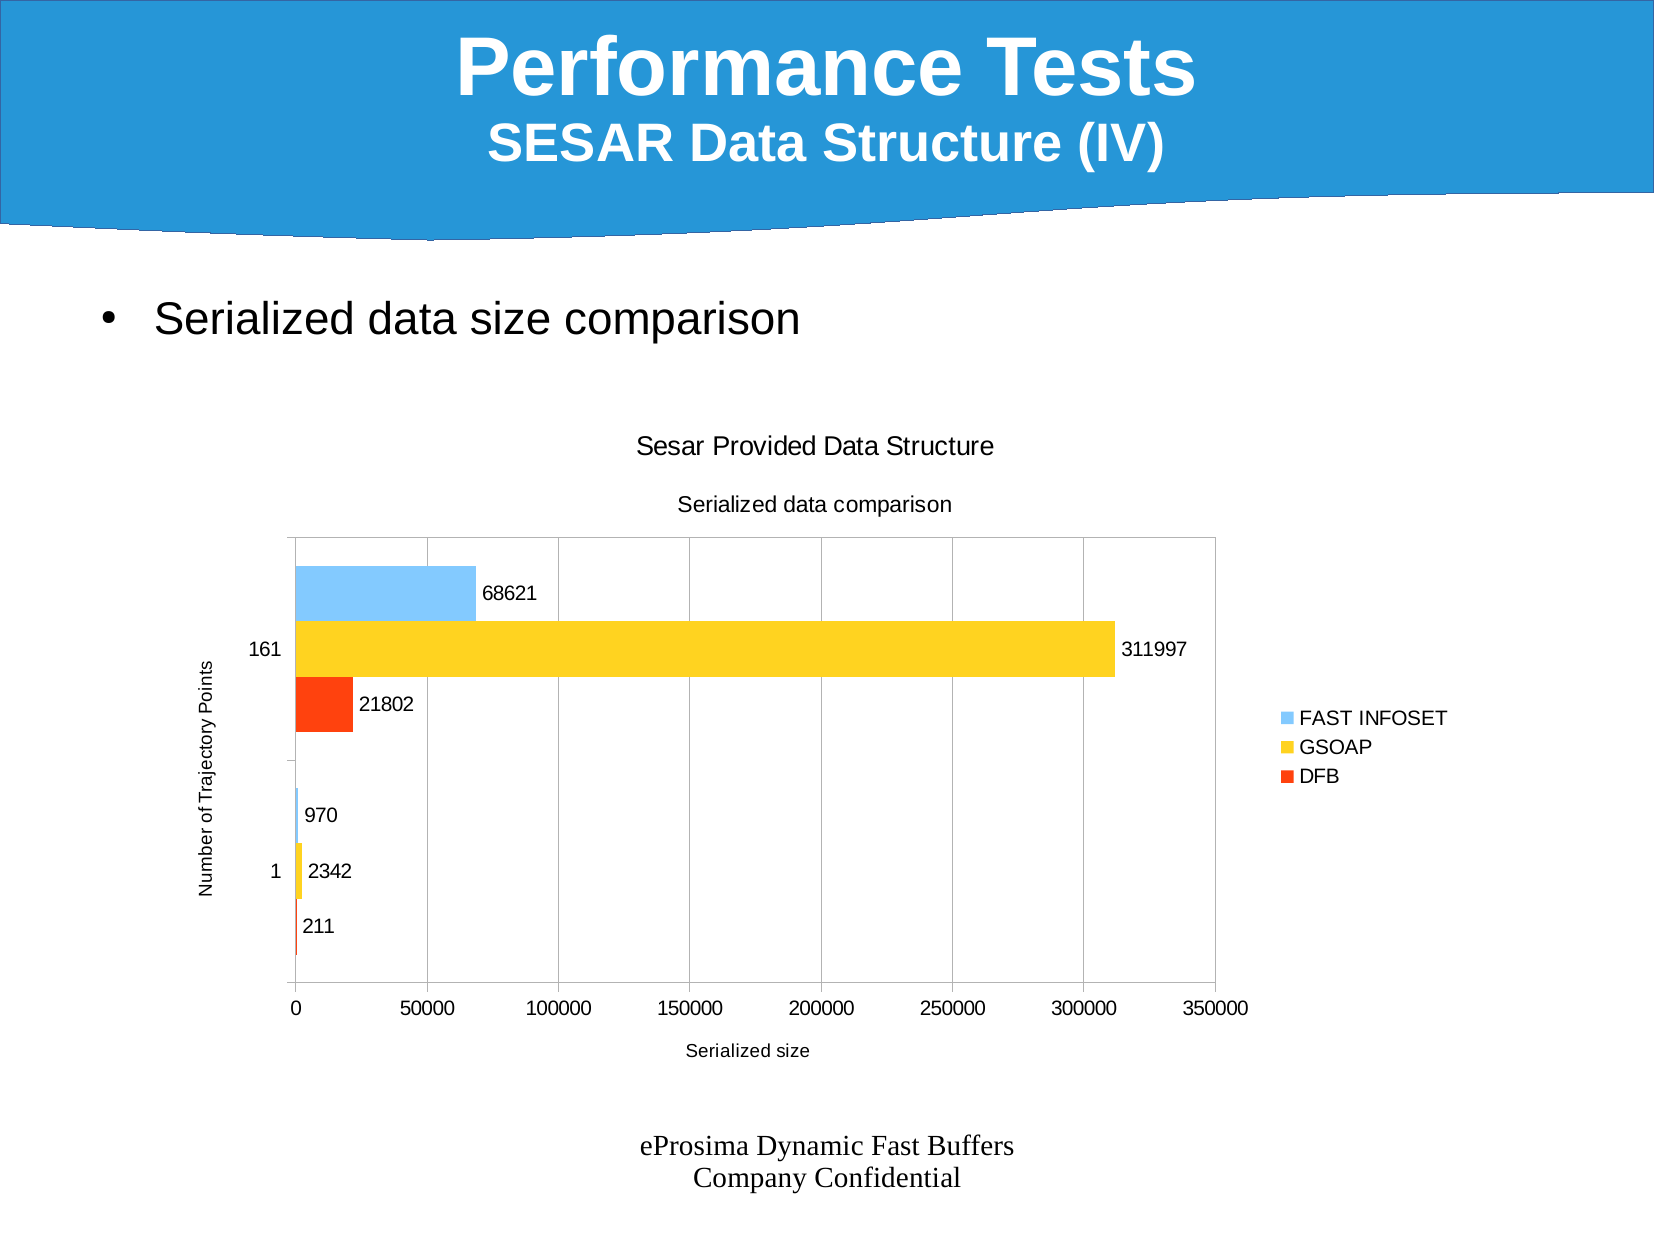

Performance Tests
SESAR Data Structure (IV)
# Serialized data size comparison
### Chart: Sesar Provided Data Structure
Serialized data comparison
| Category | DFB | GSOAP | FAST INFOSET |
|---|---|---|---|
| 1 | 211.0 | 2342.0 | 970.0 |
| 161 | 21802.0 | 311997.0 | 68621.0 |eProsima Dynamic Fast Buffers